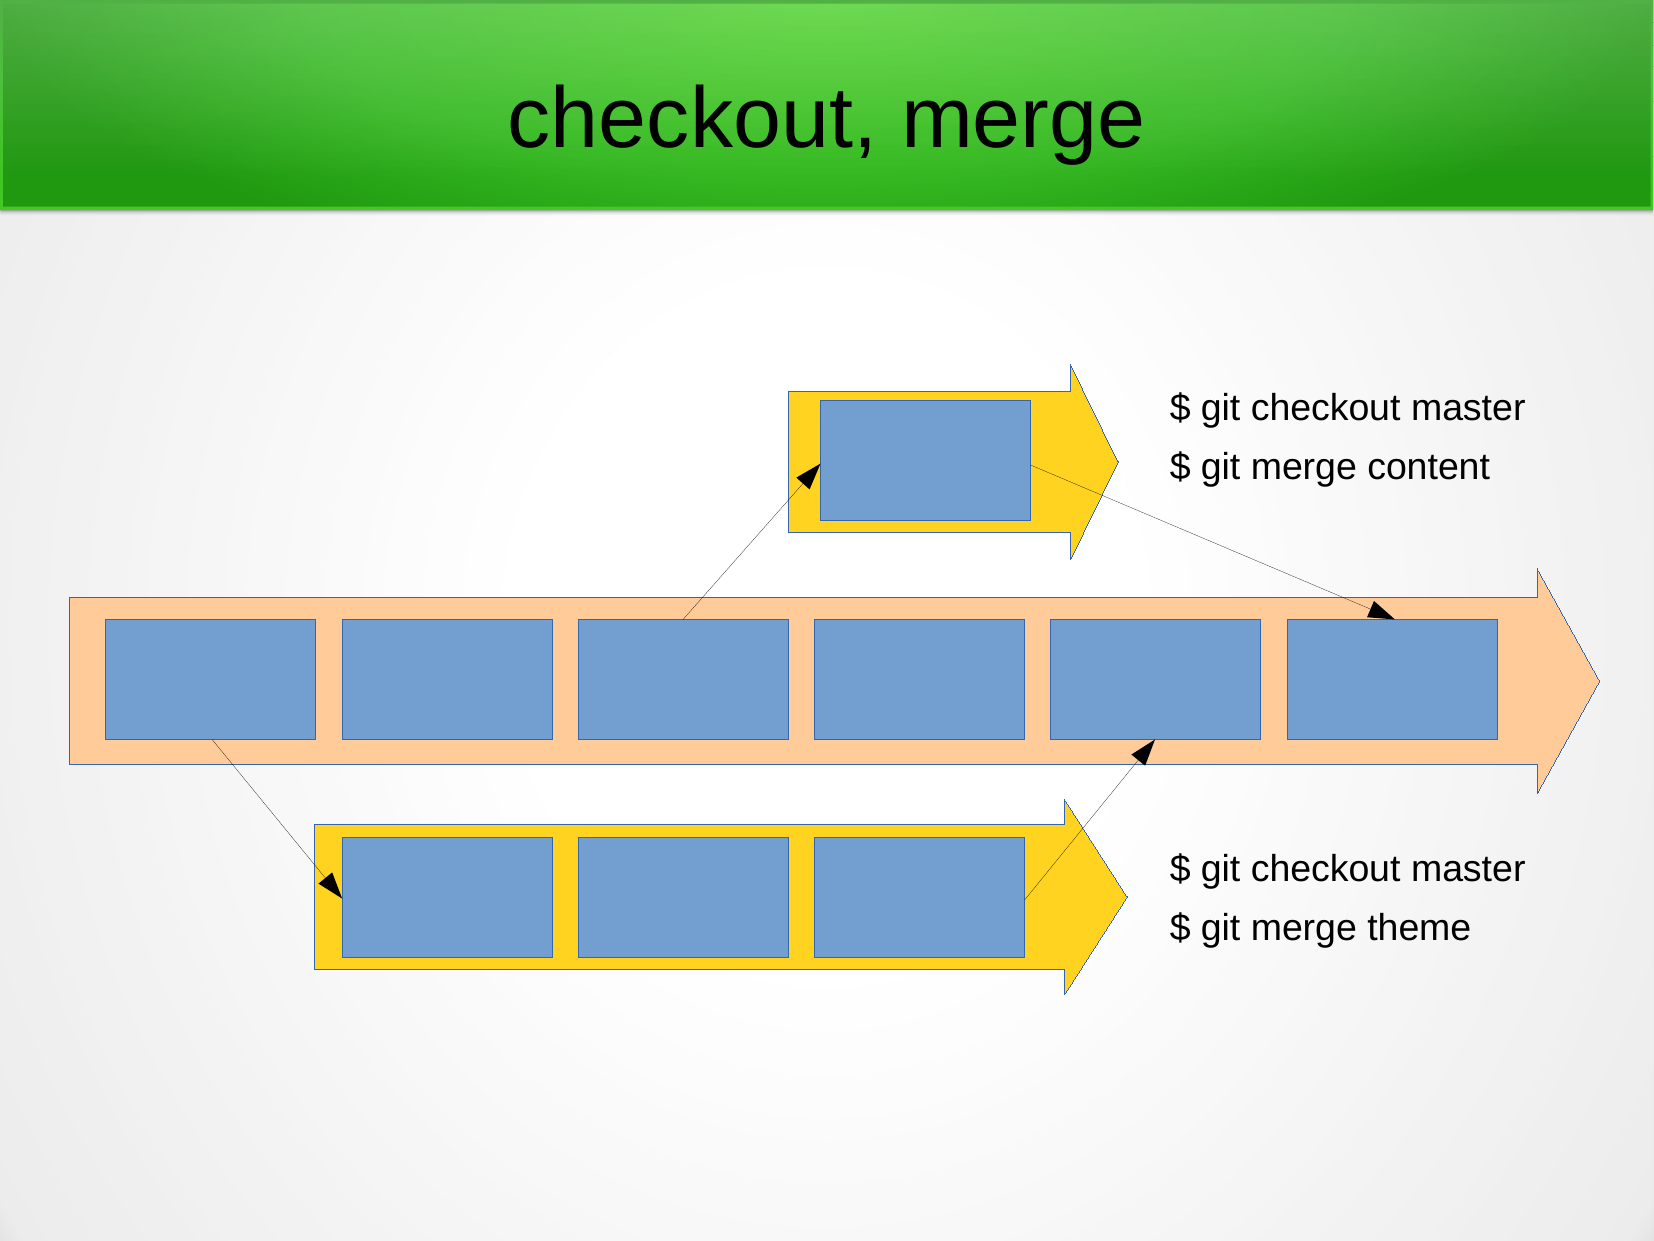

# checkout, merge
$ git checkout master
$ git merge content
$ git checkout master
$ git merge theme